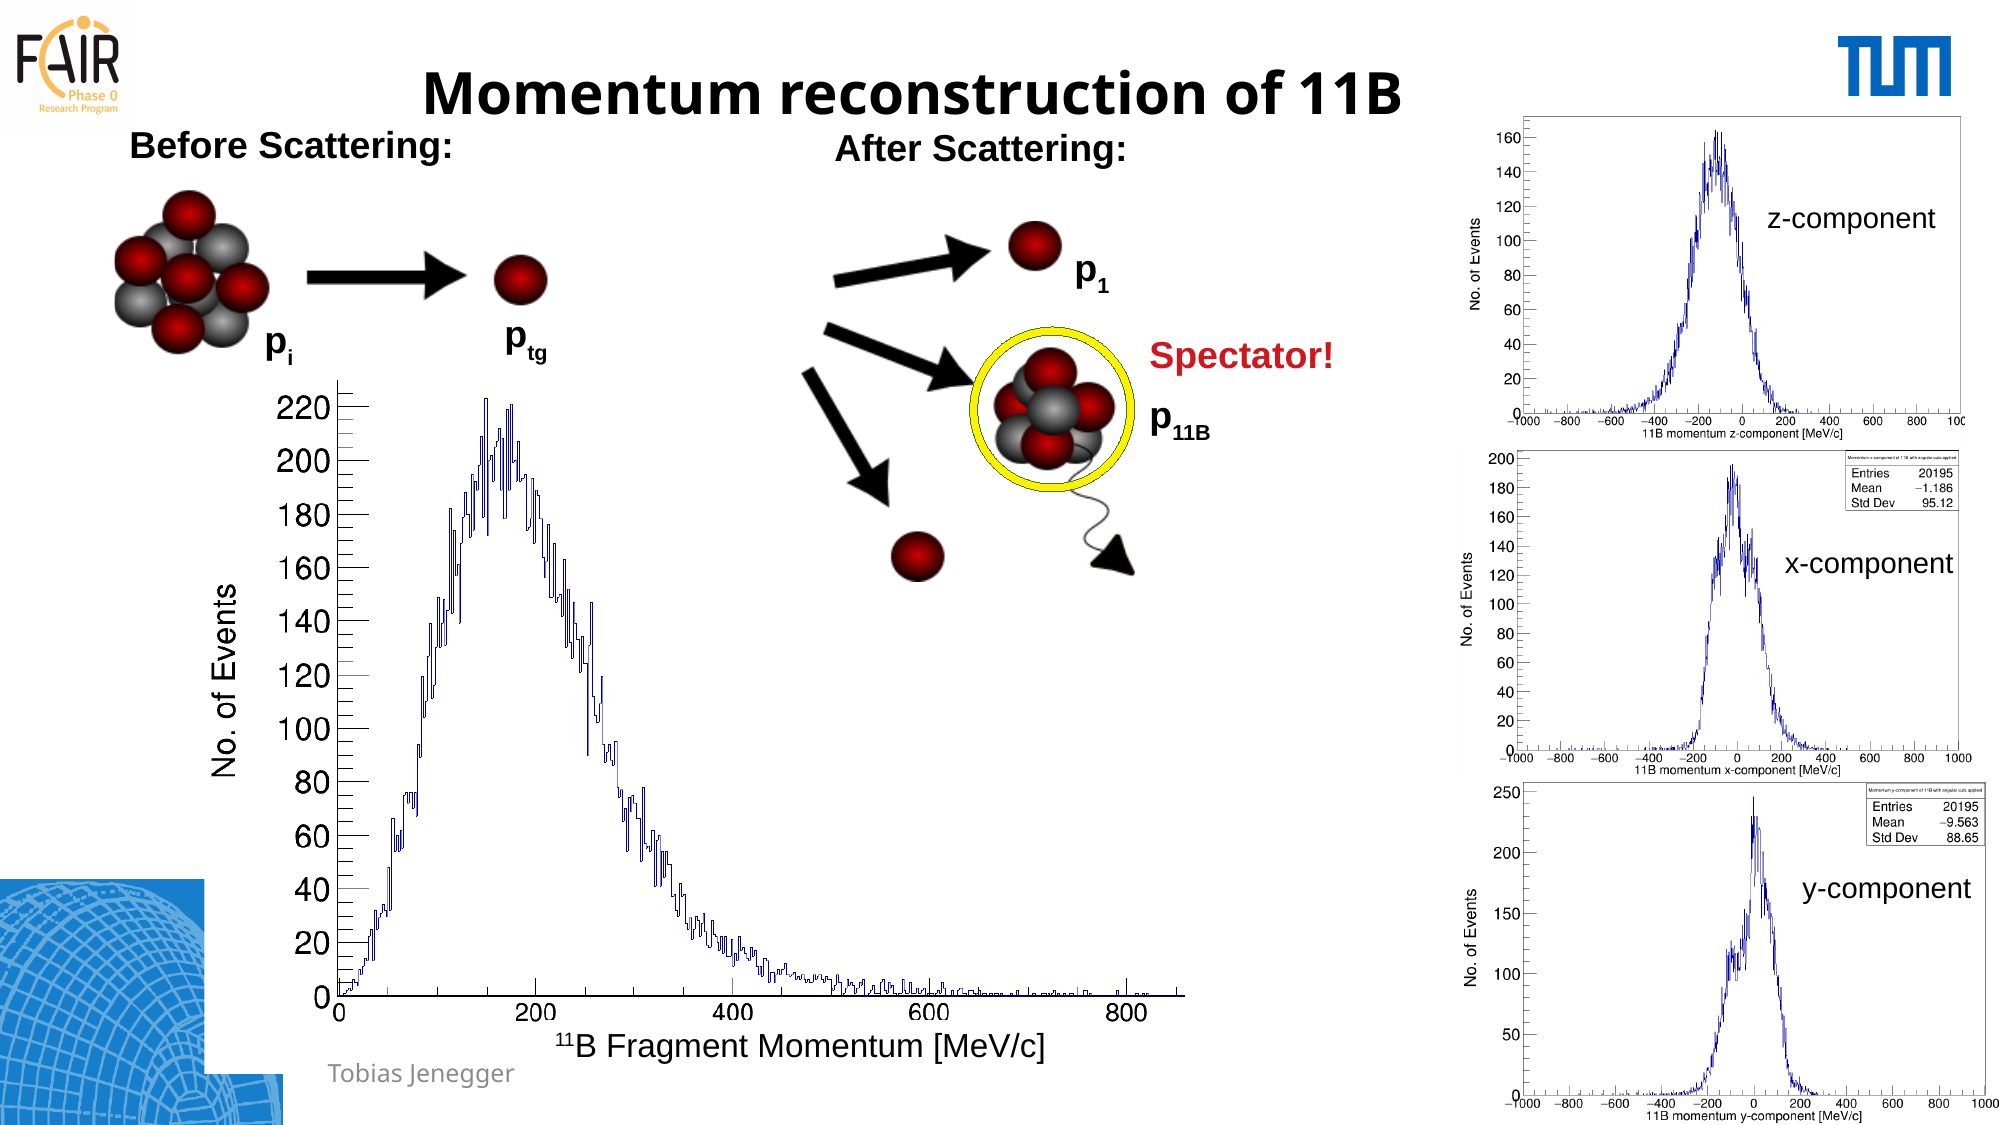

Momentum reconstruction of 11B
Before Scattering:
After Scattering:
p1
ptg
pi
Spectator!
p11B
z-component
x-component
y-component
11B Fragment Momentum [MeV/c]
Tobias Jenegger